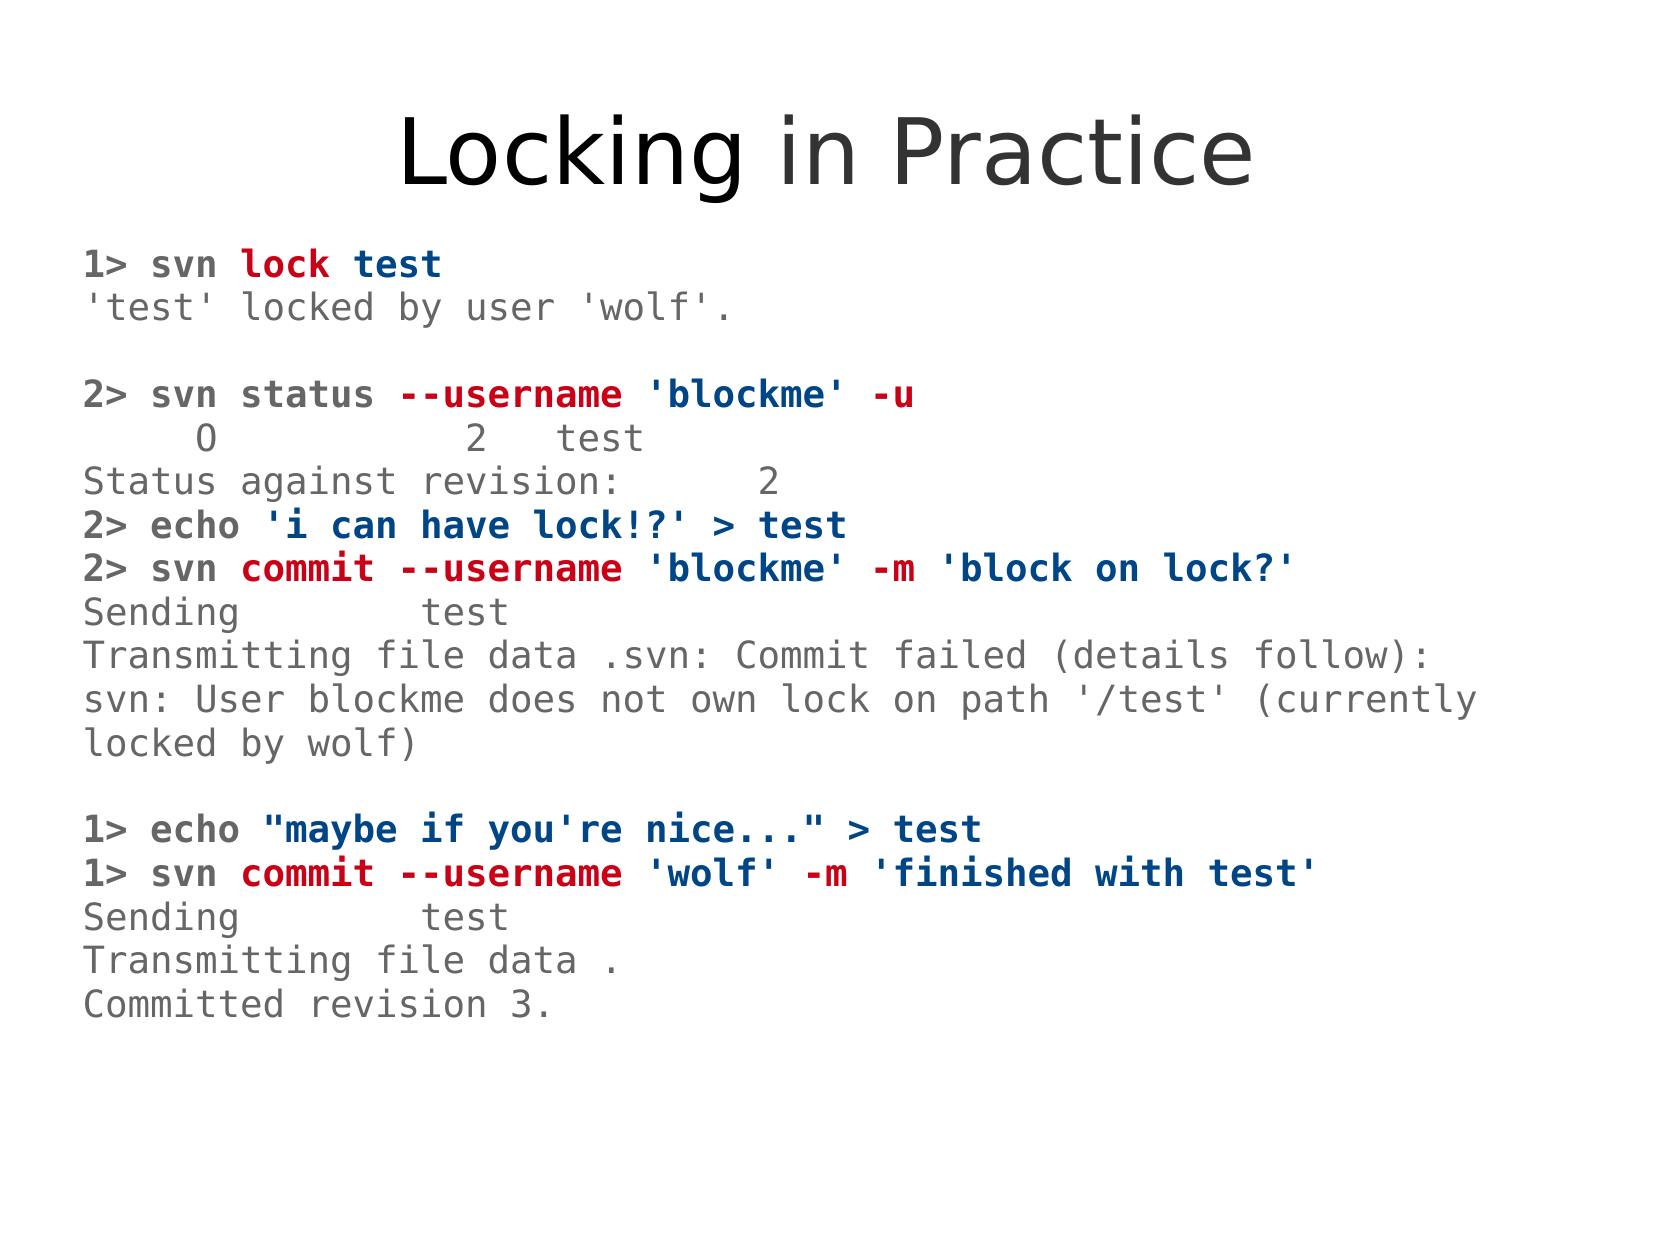

# Locking in Practice
1> svn lock test
'test' locked by user 'wolf'.
2> svn status --username 'blockme' -u
 O 2 test
Status against revision: 2
2> echo 'i can have lock!?' > test
2> svn commit --username 'blockme' -m 'block on lock?'
Sending test
Transmitting file data .svn: Commit failed (details follow):
svn: User blockme does not own lock on path '/test' (currently locked by wolf)
1> echo "maybe if you're nice..." > test
1> svn commit --username 'wolf' -m 'finished with test'
Sending test
Transmitting file data .
Committed revision 3.